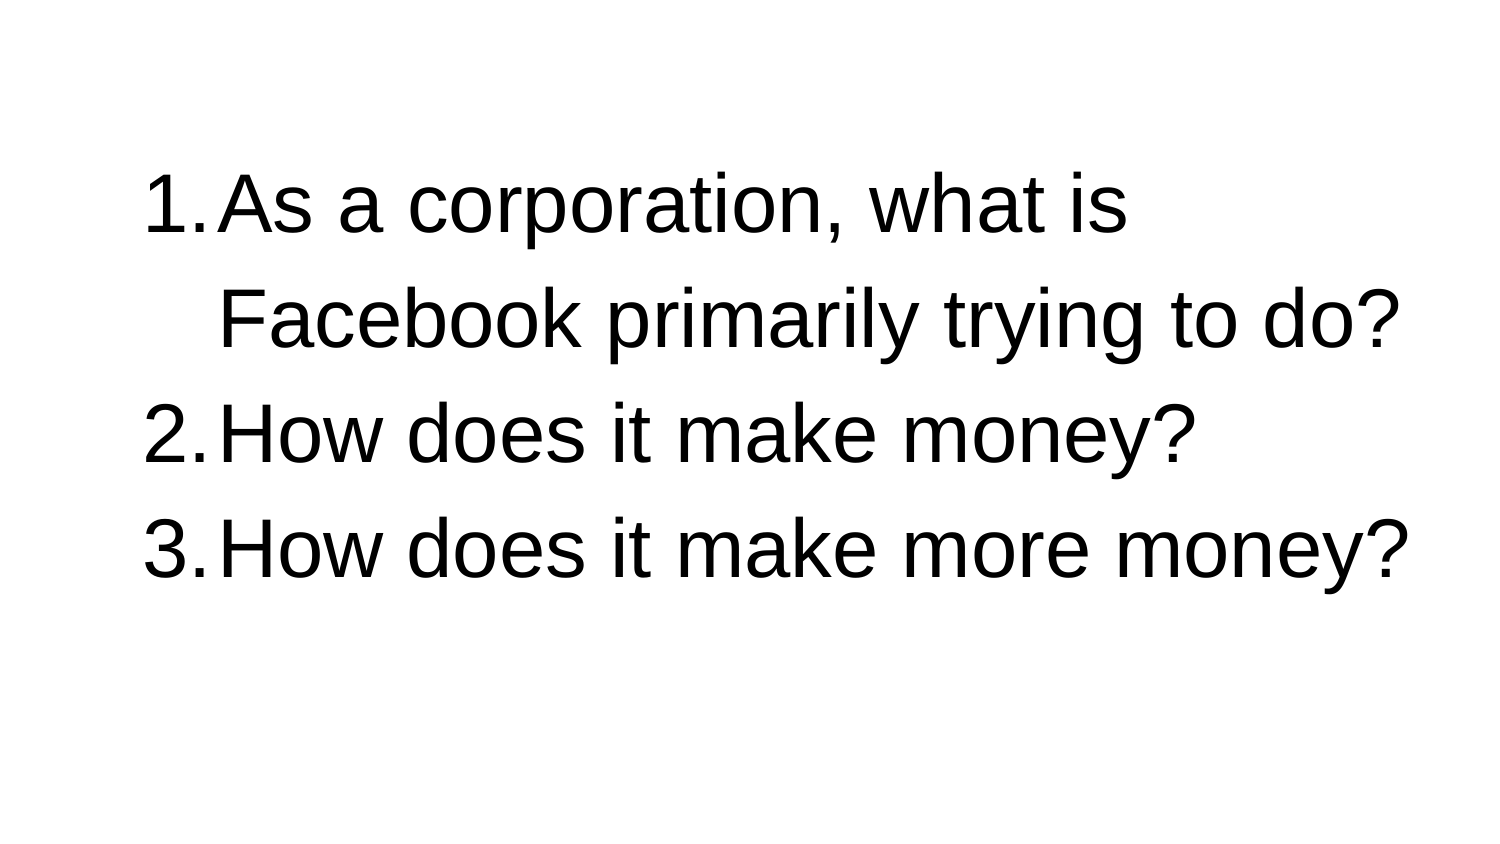

# As a corporation, what is Facebook primarily trying to do?
How does it make money?
How does it make more money?